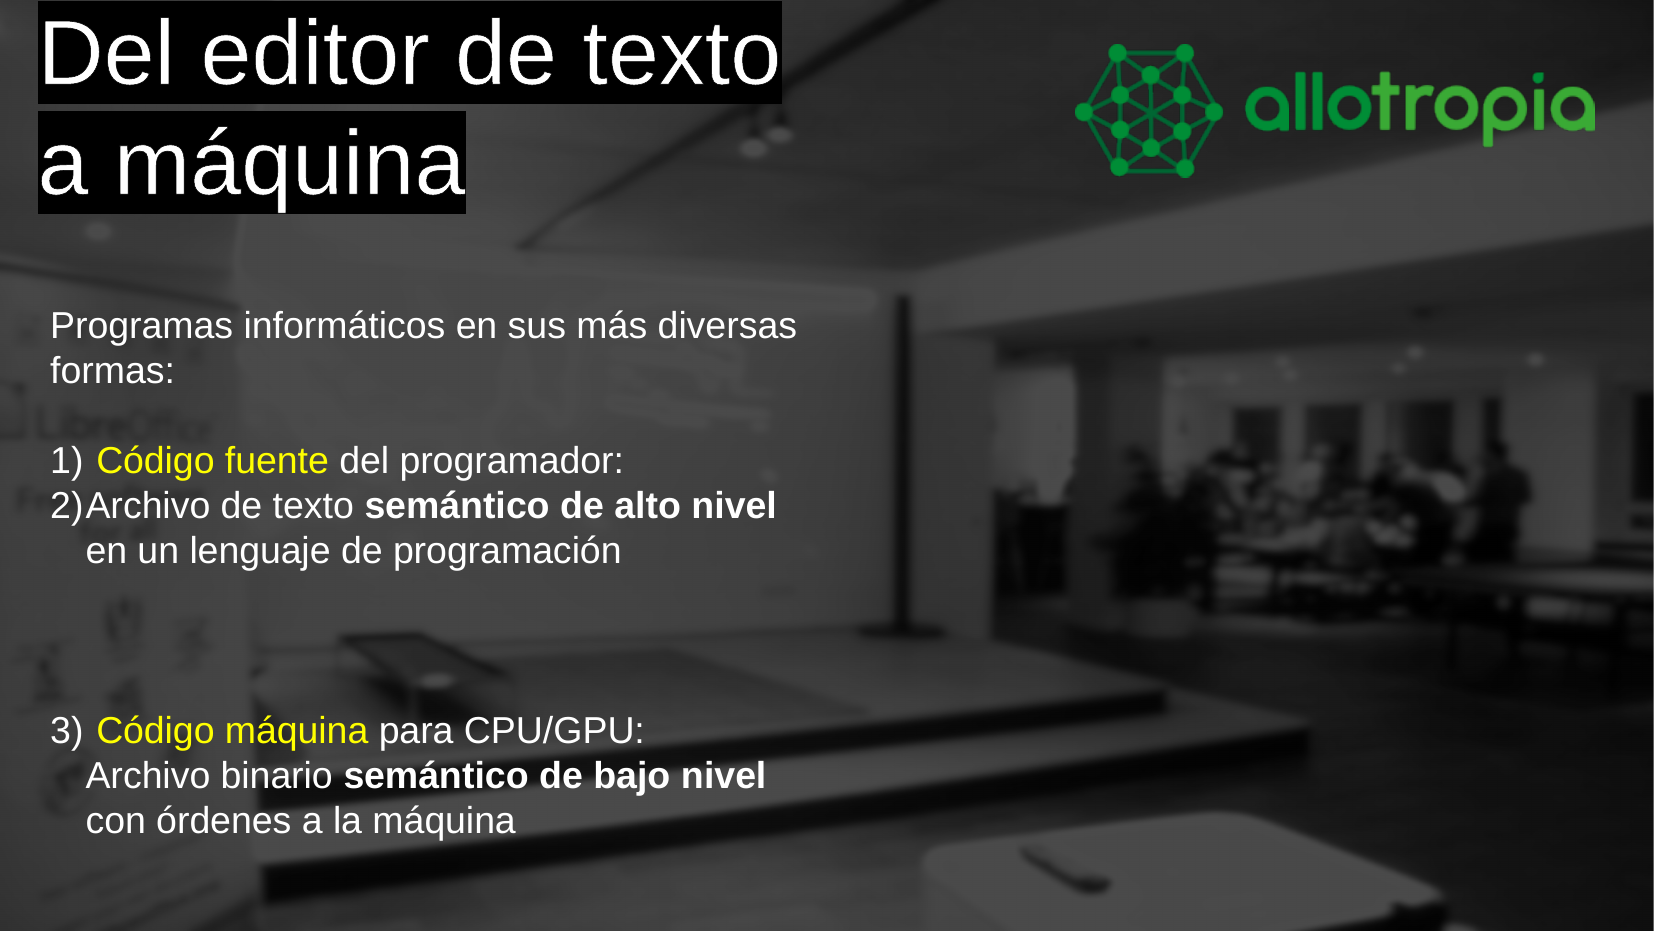

# Del editor de texto a máquina
Programas informáticos en sus más diversas formas:
 Código fuente del programador:
Archivo de texto semántico de alto nivel
en un lenguaje de programación
 Código máquina para CPU/GPU:
Archivo binario semántico de bajo nivel
con órdenes a la máquina